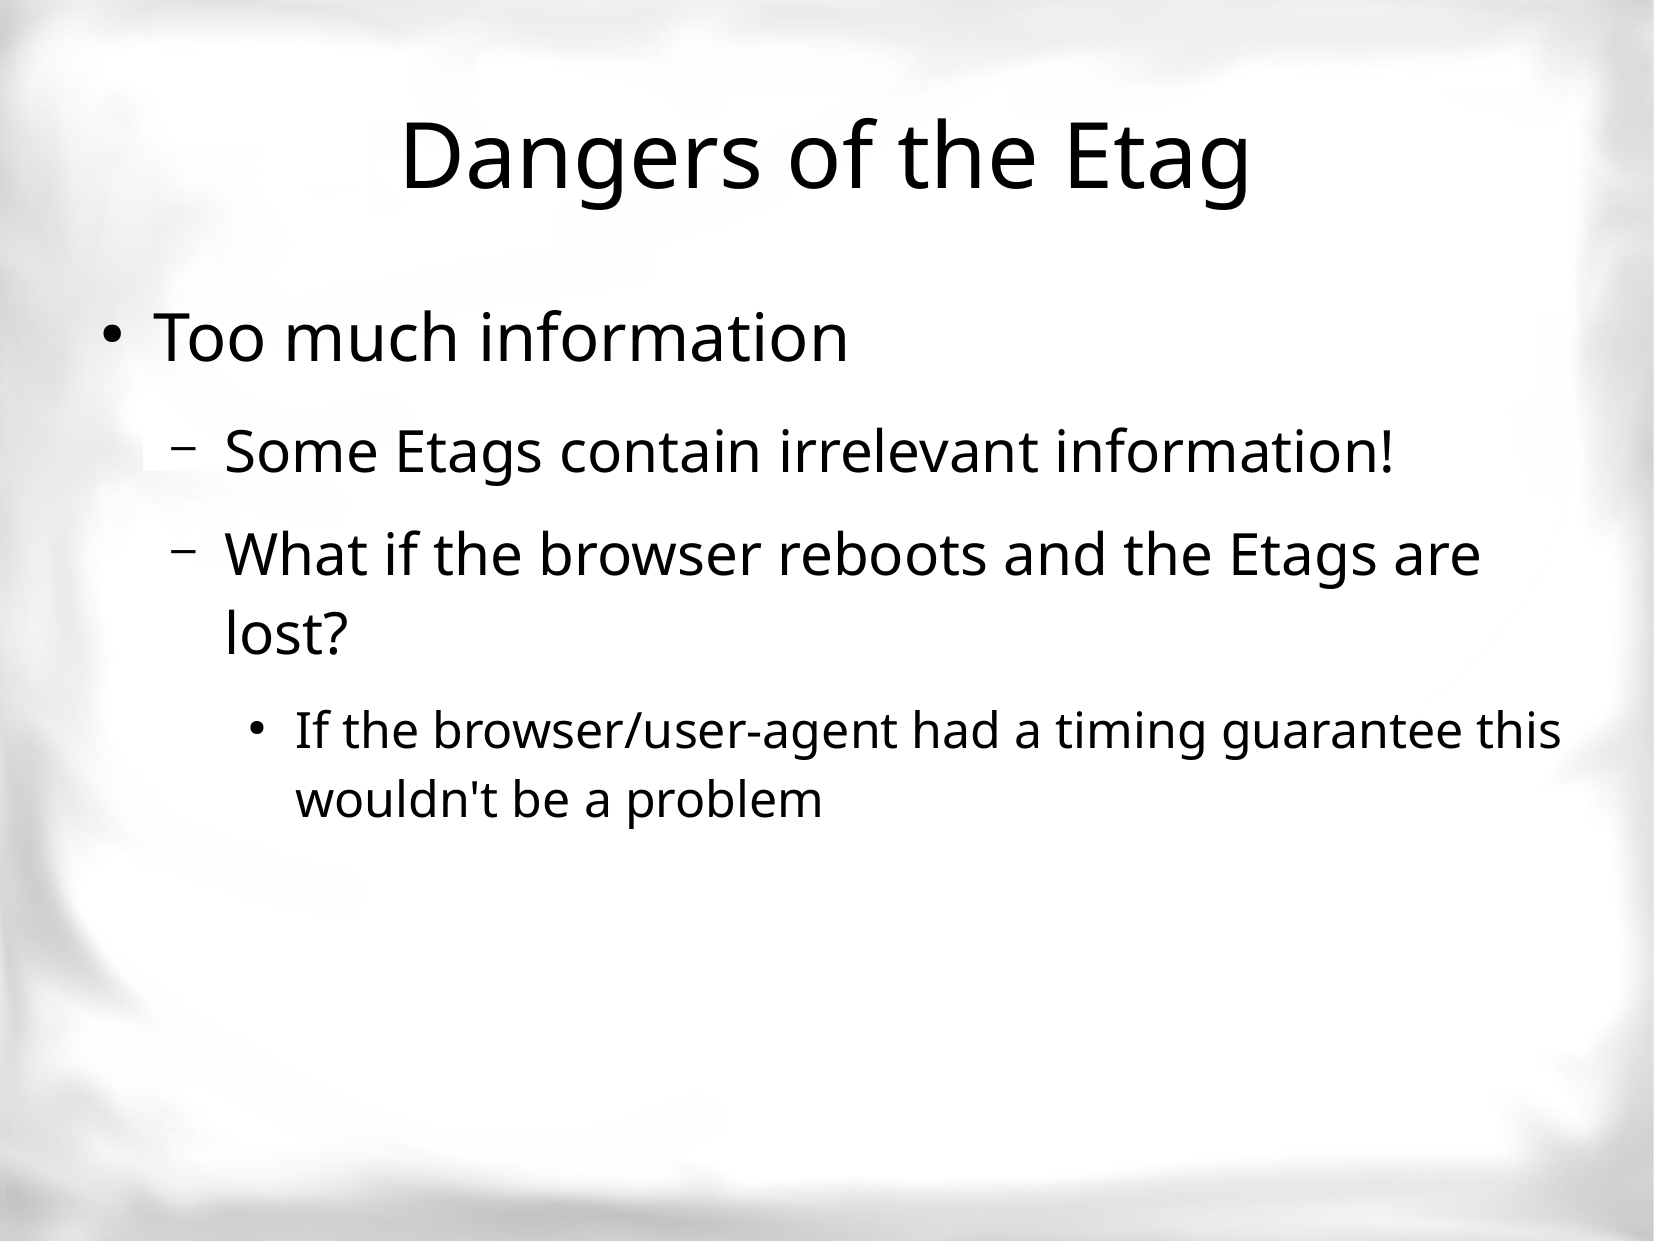

# Dangers of the Etag
Too much information
Some Etags contain irrelevant information!
What if the browser reboots and the Etags are lost?
If the browser/user-agent had a timing guarantee this wouldn't be a problem